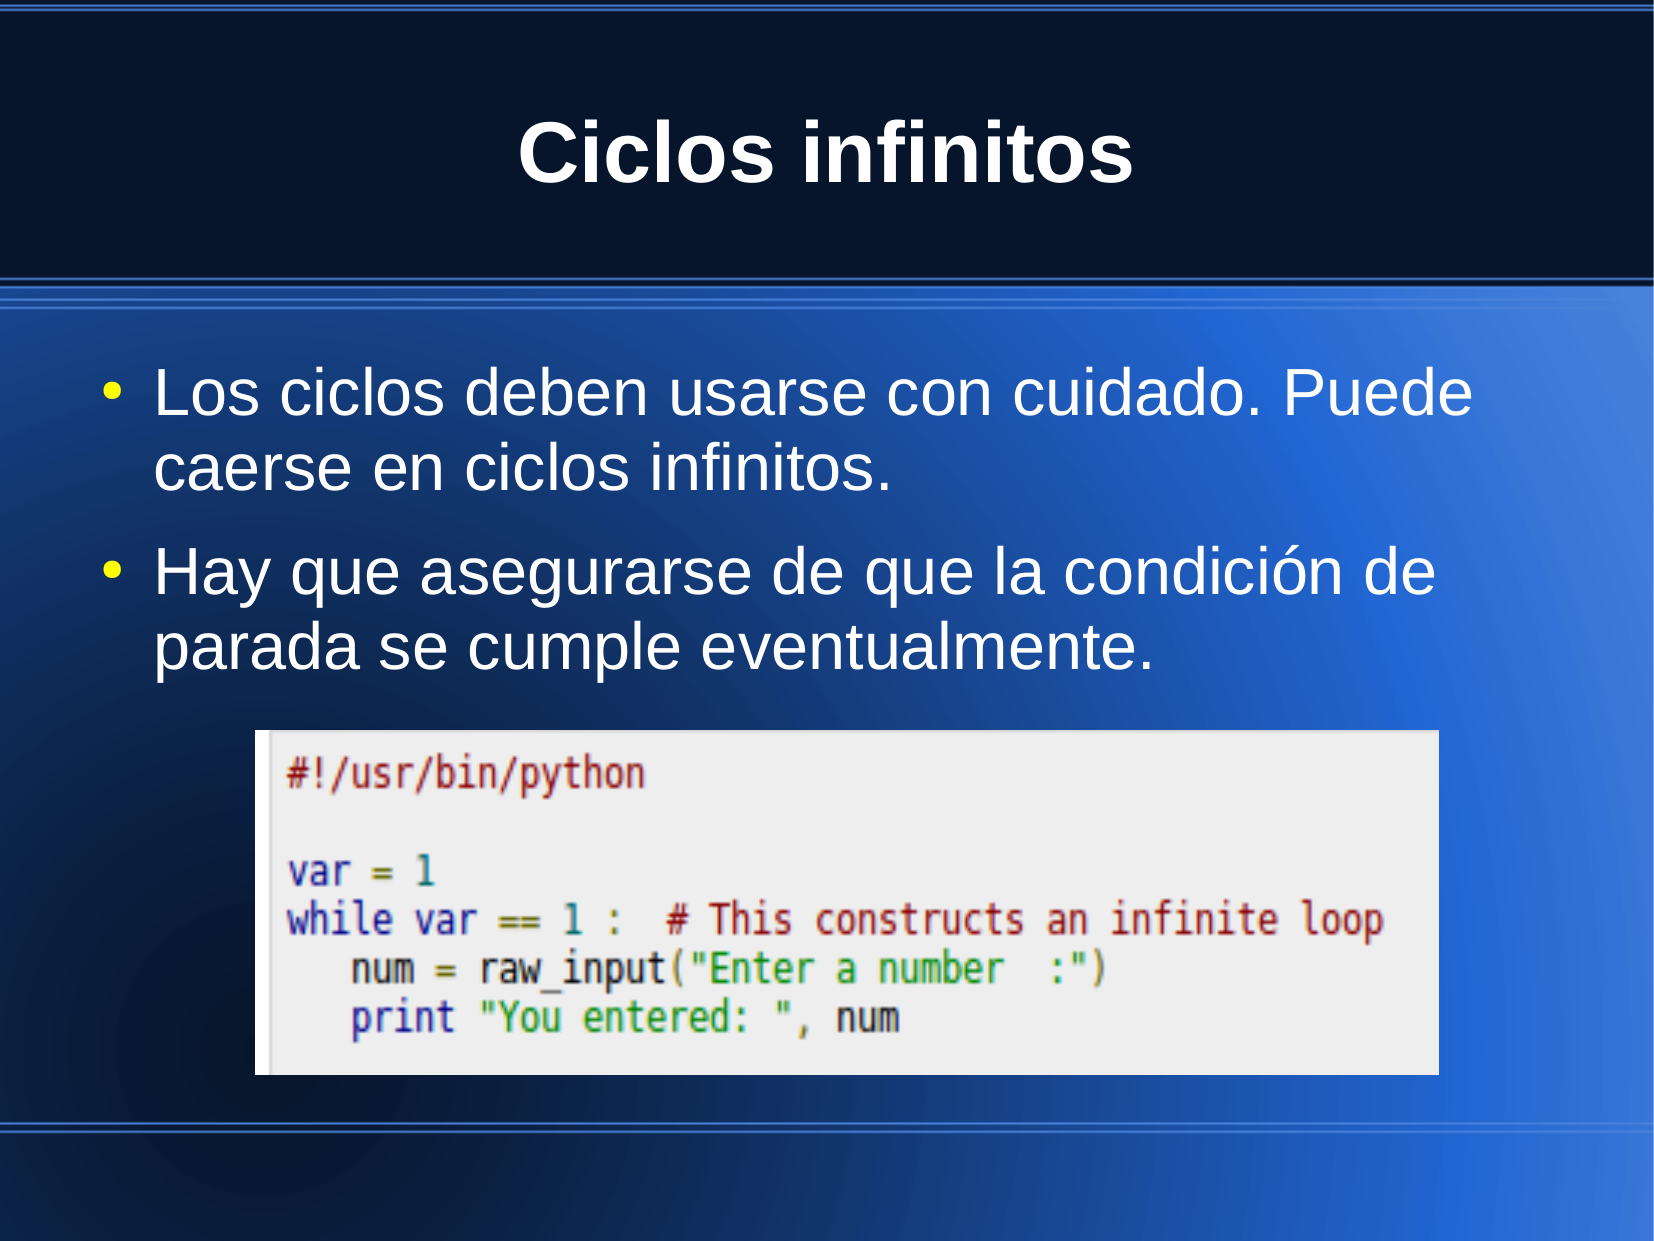

# Ciclos infinitos
Los ciclos deben usarse con cuidado. Puede caerse en ciclos infinitos.
Hay que asegurarse de que la condición de parada se cumple eventualmente.